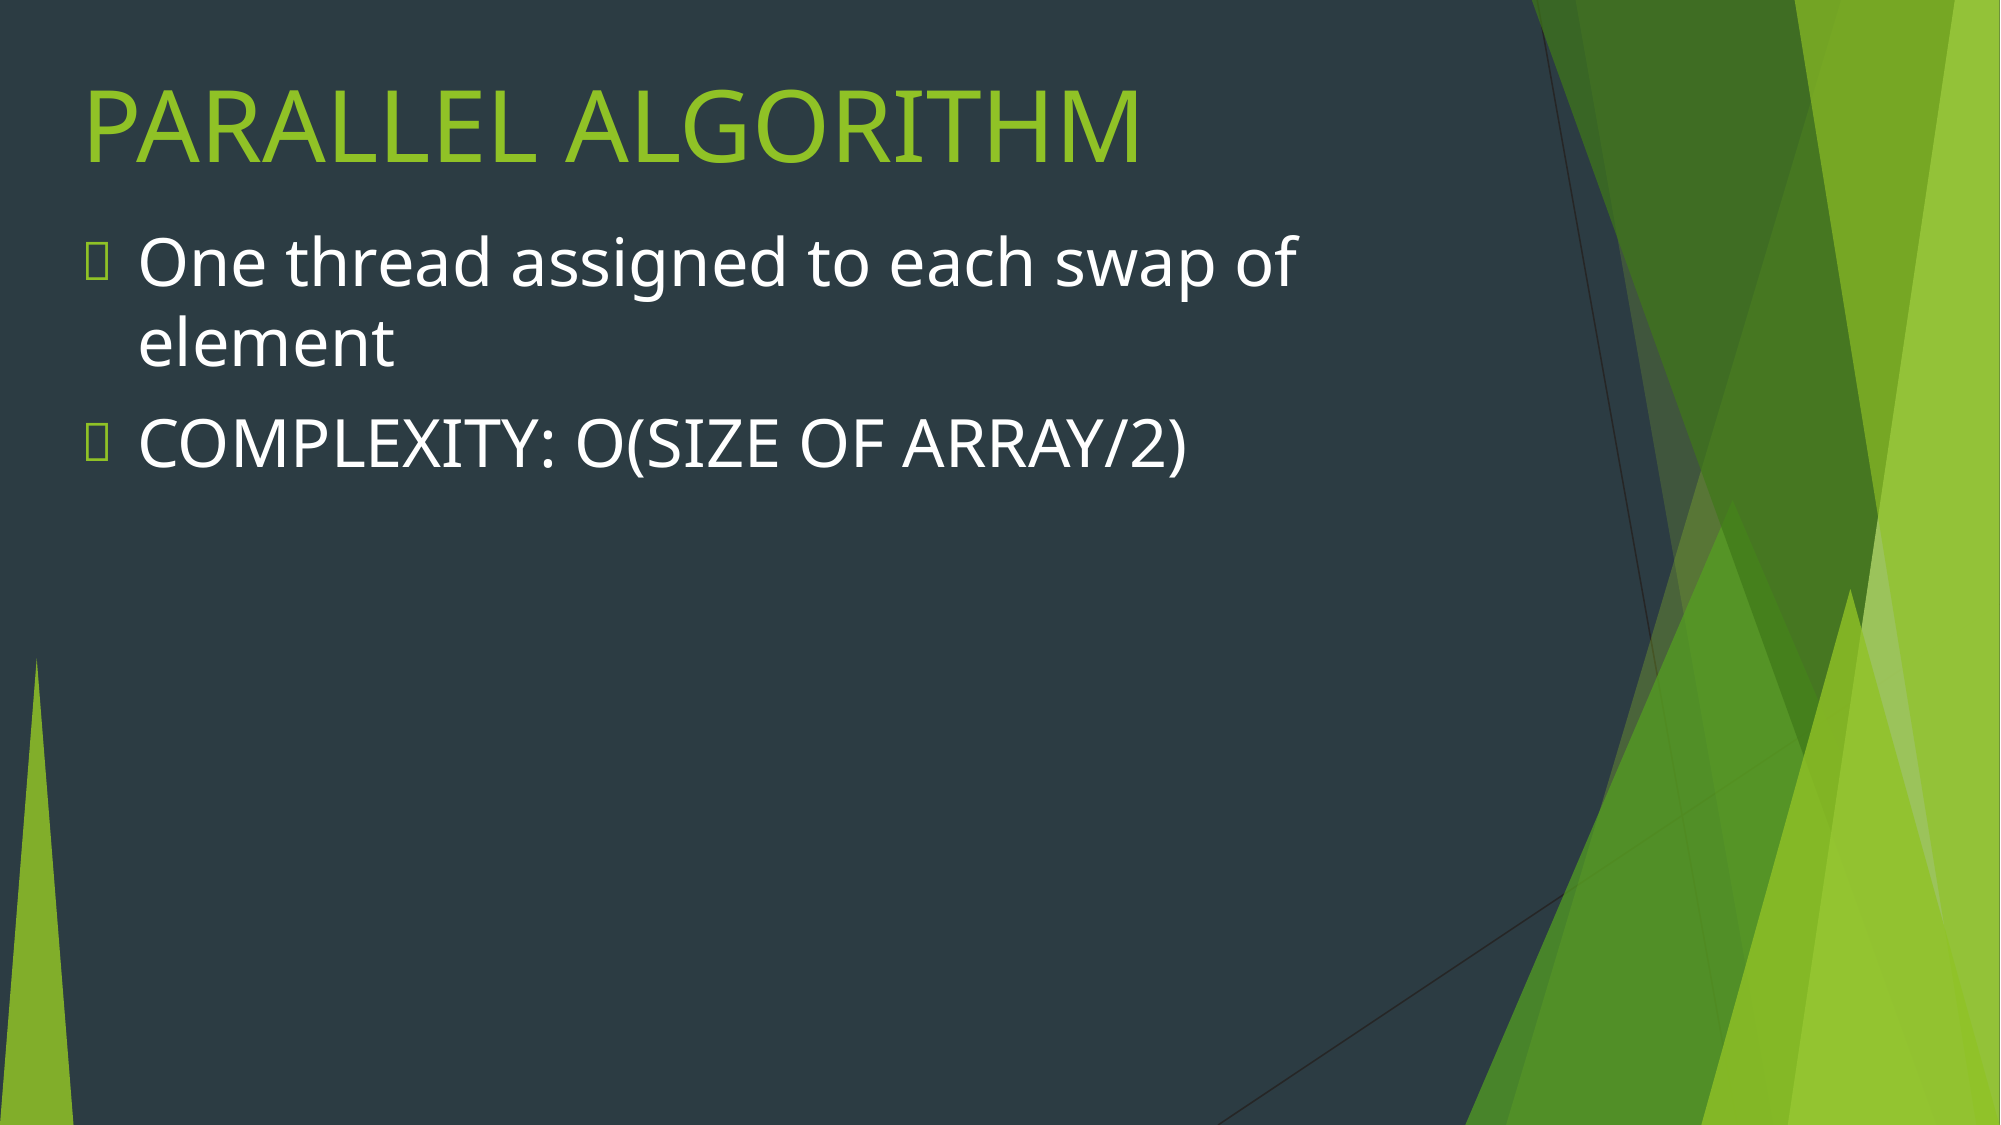

# PARALLEL ALGORITHM
One thread assigned to each swap of element
COMPLEXITY: O(SIZE OF ARRAY/2)